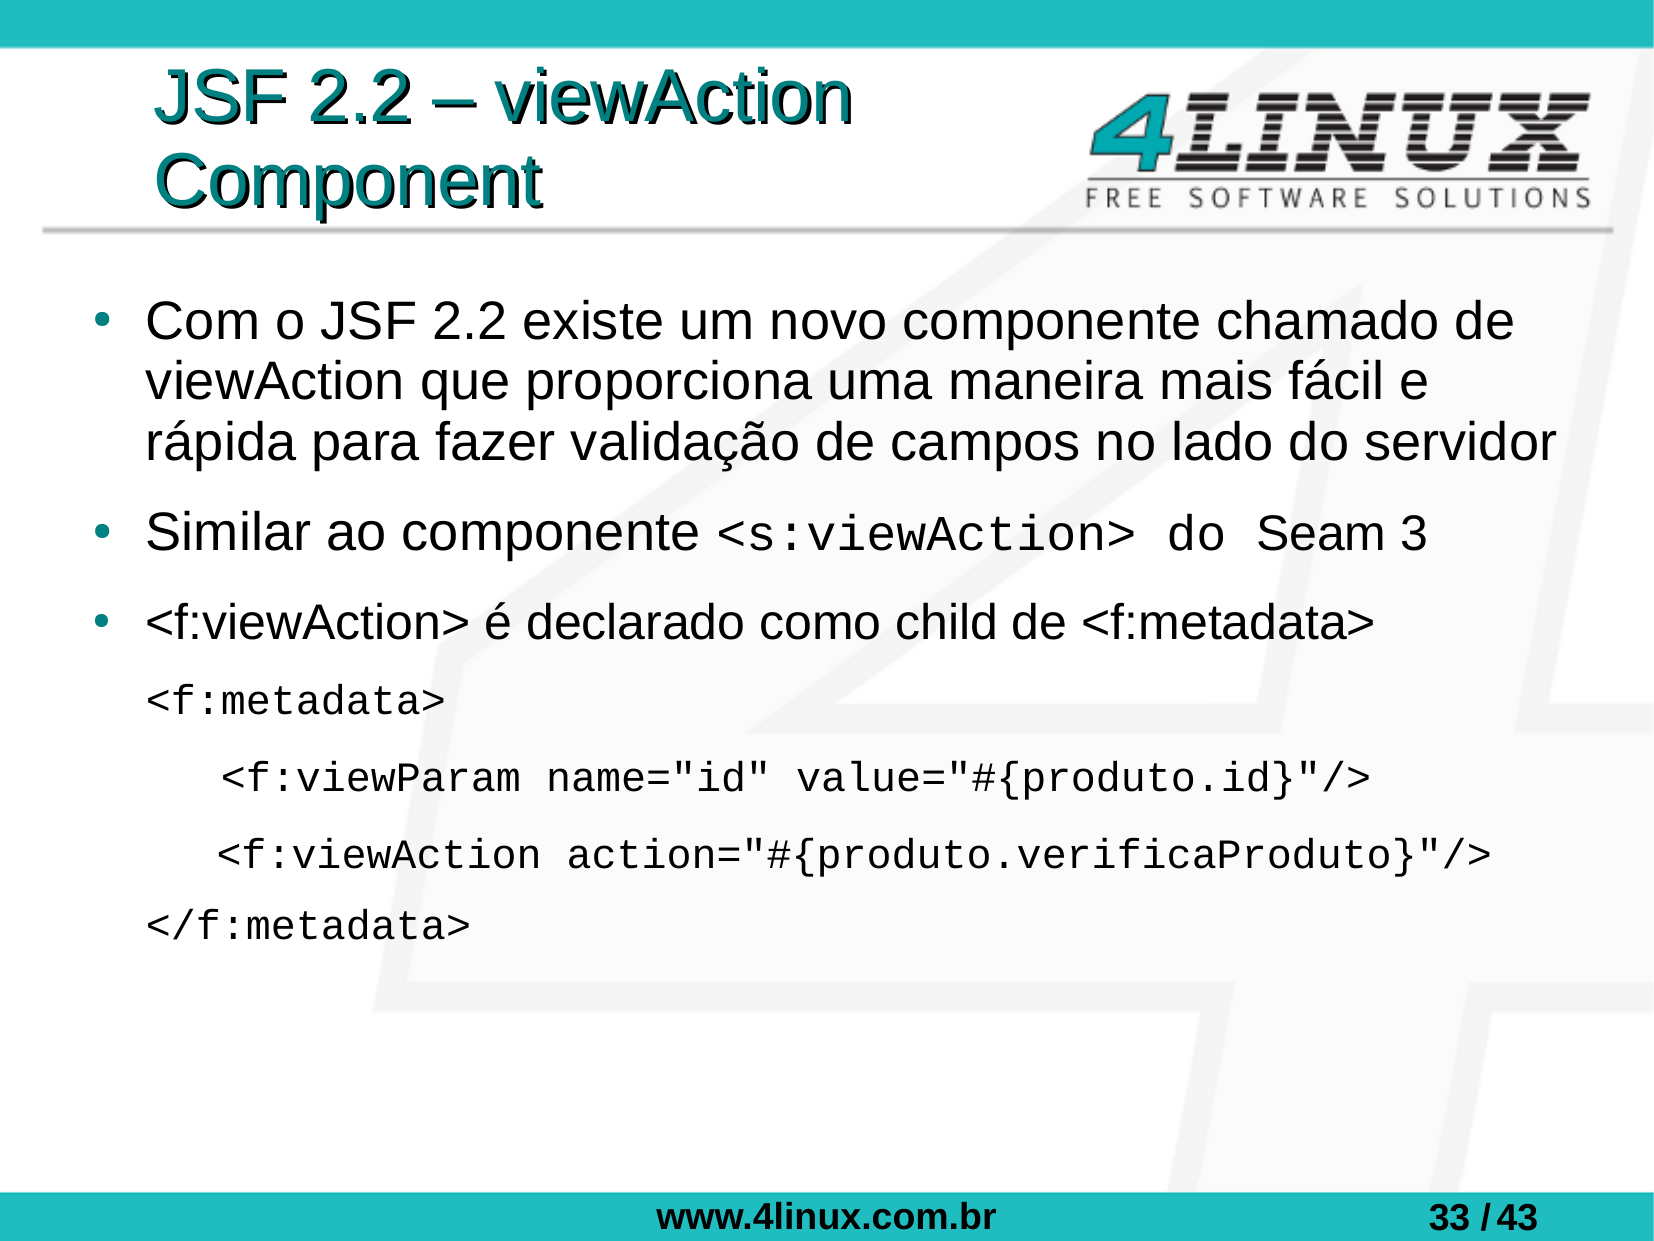

# JSF 2.2 – viewAction Component
Com o JSF 2.2 existe um novo componente chamado de viewAction que proporciona uma maneira mais fácil e rápida para fazer validação de campos no lado do servidor
Similar ao componente <s:viewAction> do Seam 3
<f:viewAction> é declarado como child de <f:metadata>
<f:metadata>
 <f:viewParam name="id" value="#{produto.id}"/>
<f:viewAction action="#{produto.verificaProduto}"/>
</f:metadata>